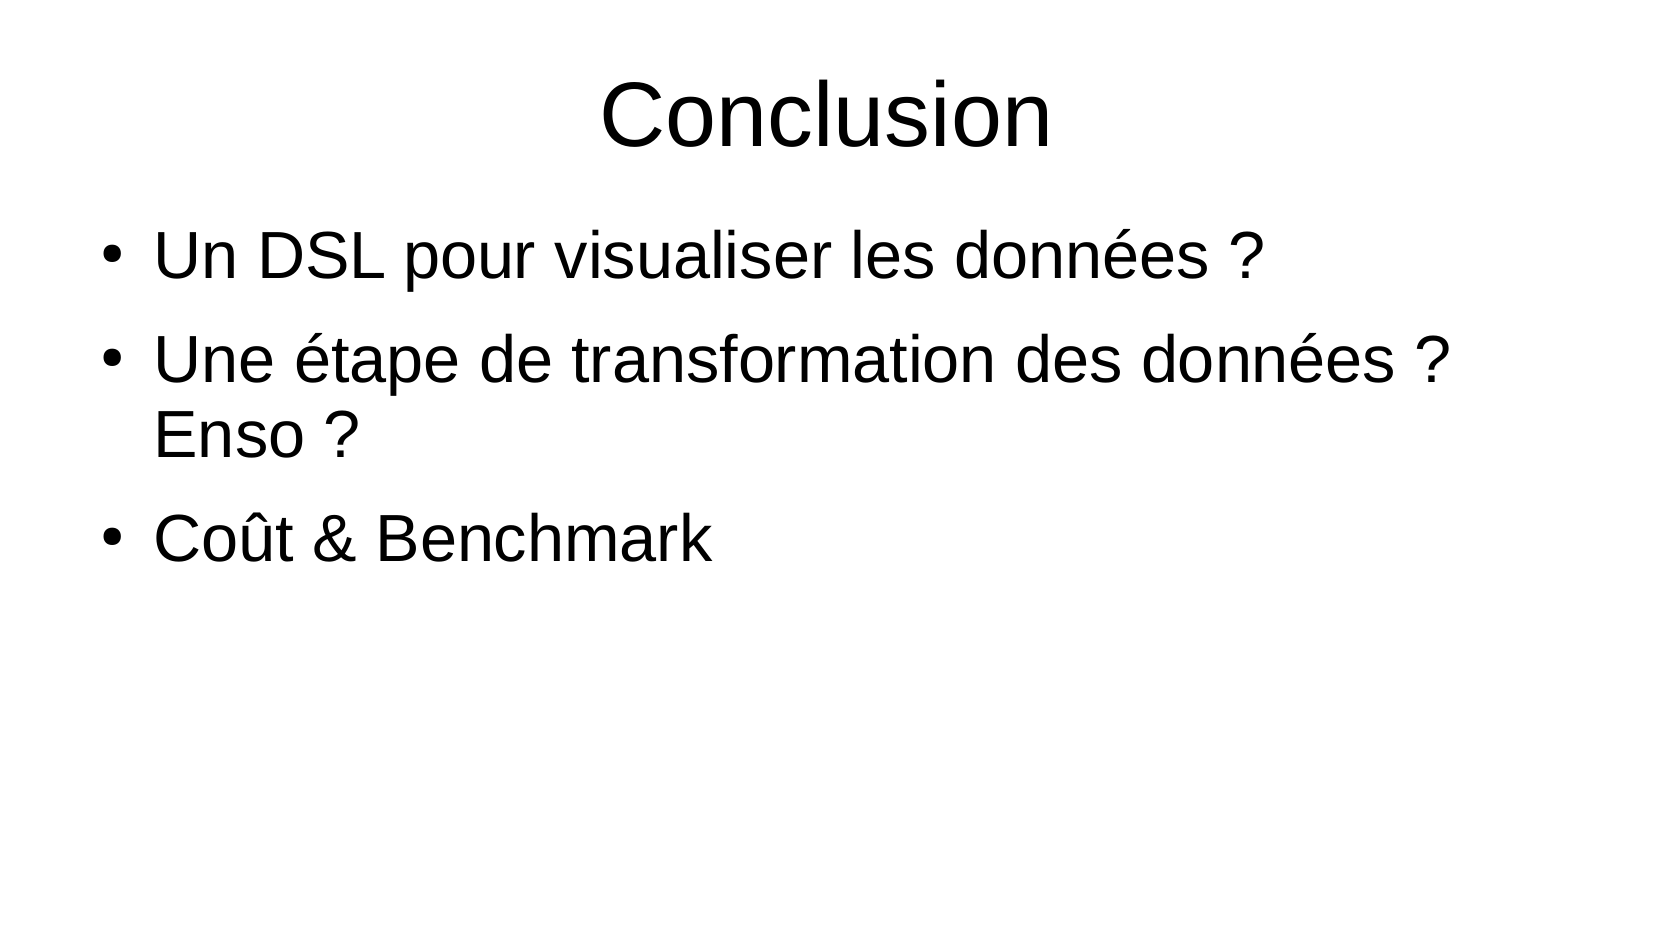

# Conclusion
Un DSL pour visualiser les données ?
Une étape de transformation des données ? Enso ?
Coût & Benchmark